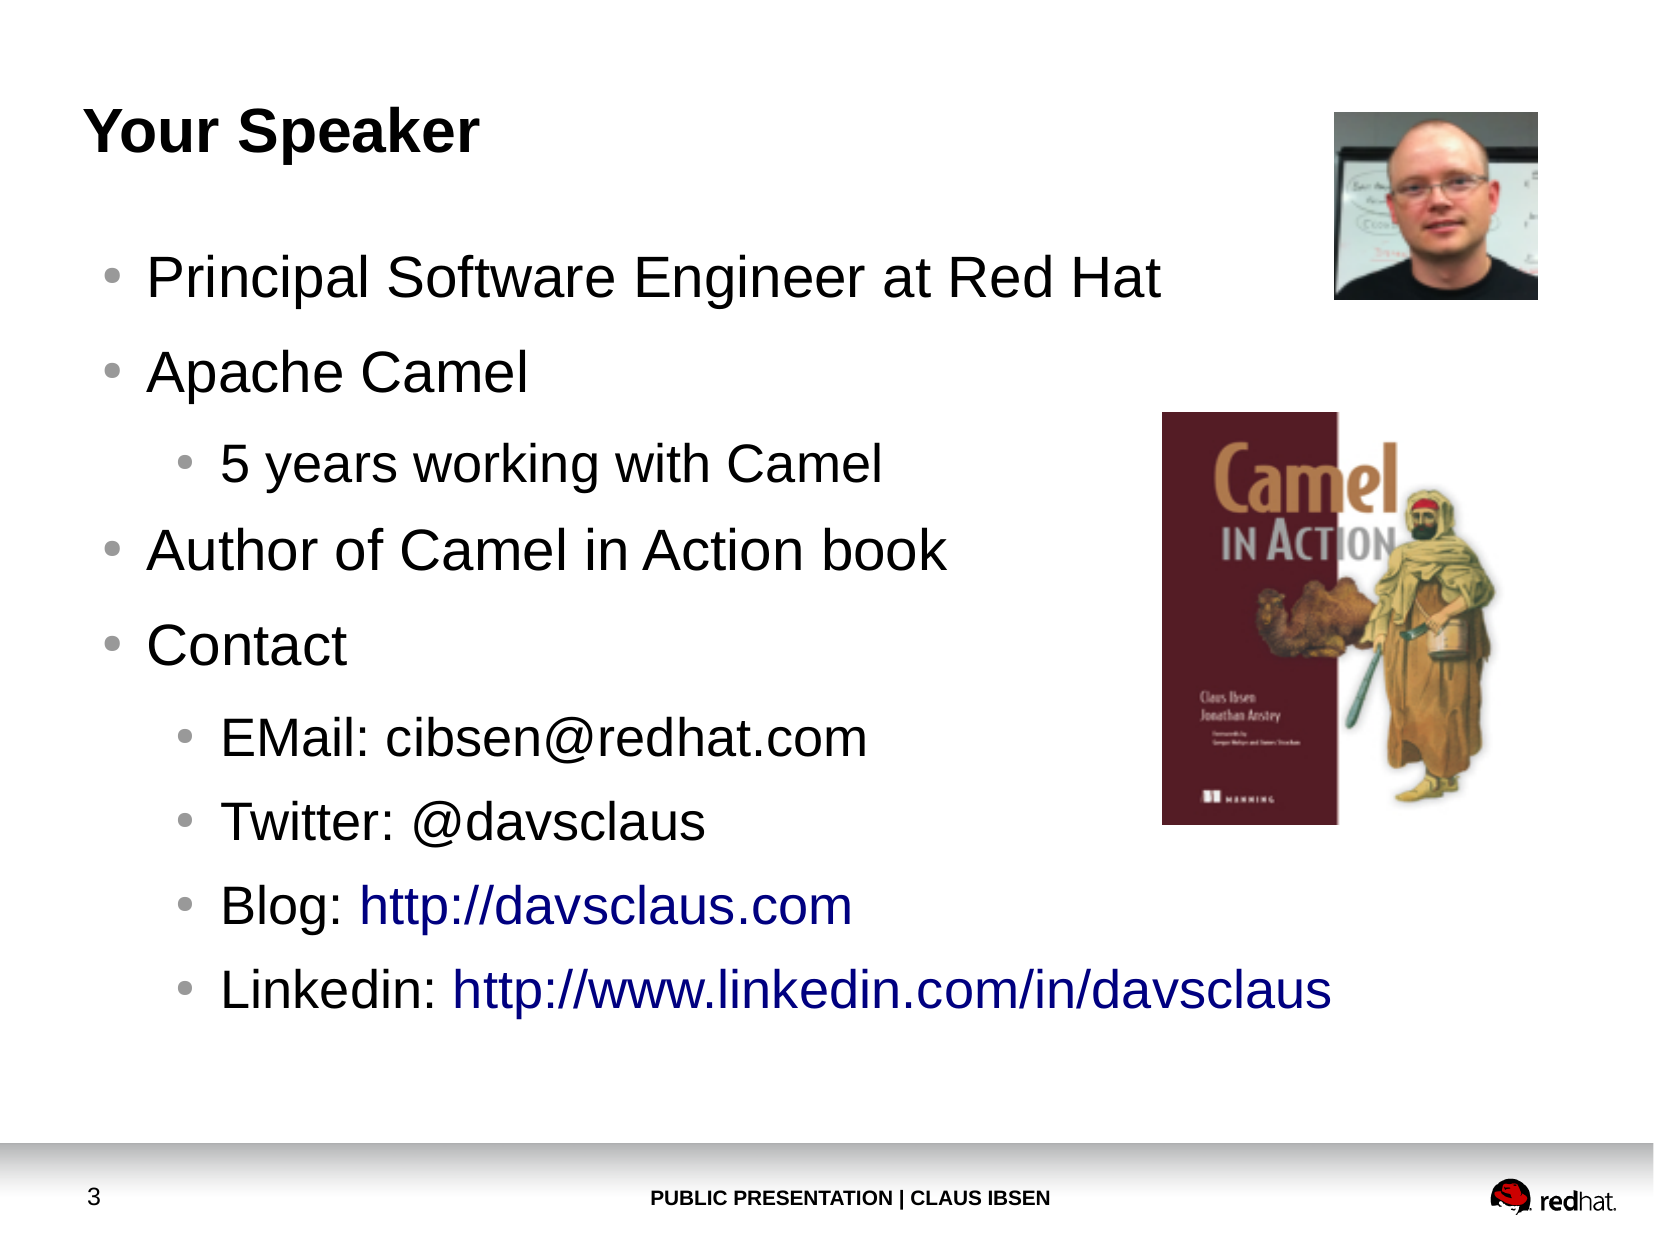

# Your Speaker
Principal Software Engineer at Red Hat
Apache Camel
5 years working with Camel
Author of Camel in Action book
Contact
EMail: cibsen@redhat.com
Twitter: @davsclaus
Blog: http://davsclaus.com
Linkedin: http://www.linkedin.com/in/davsclaus